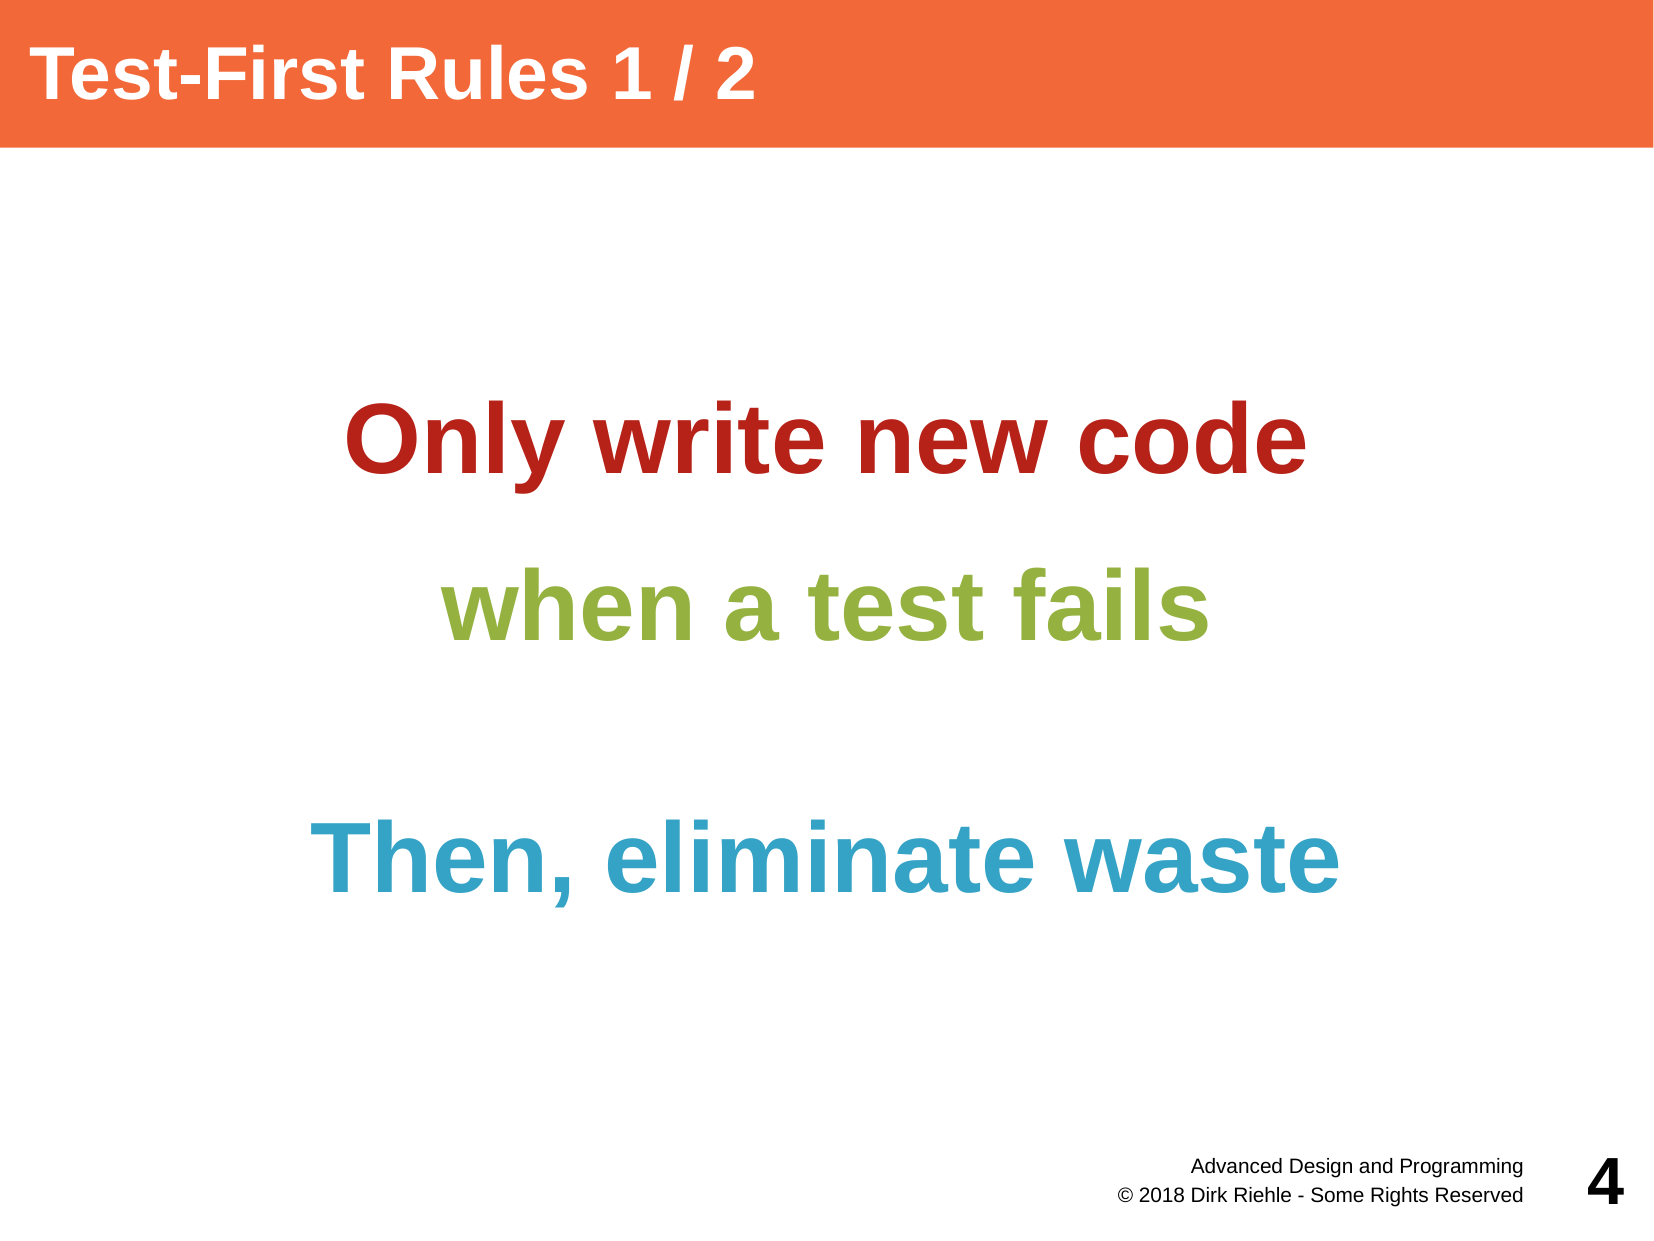

# Test-First Rules 1 / 2
Only write new code
when a test fails
Then, eliminate waste
Advanced Design and Programming
4
© 2018 Dirk Riehle - Some Rights Reserved